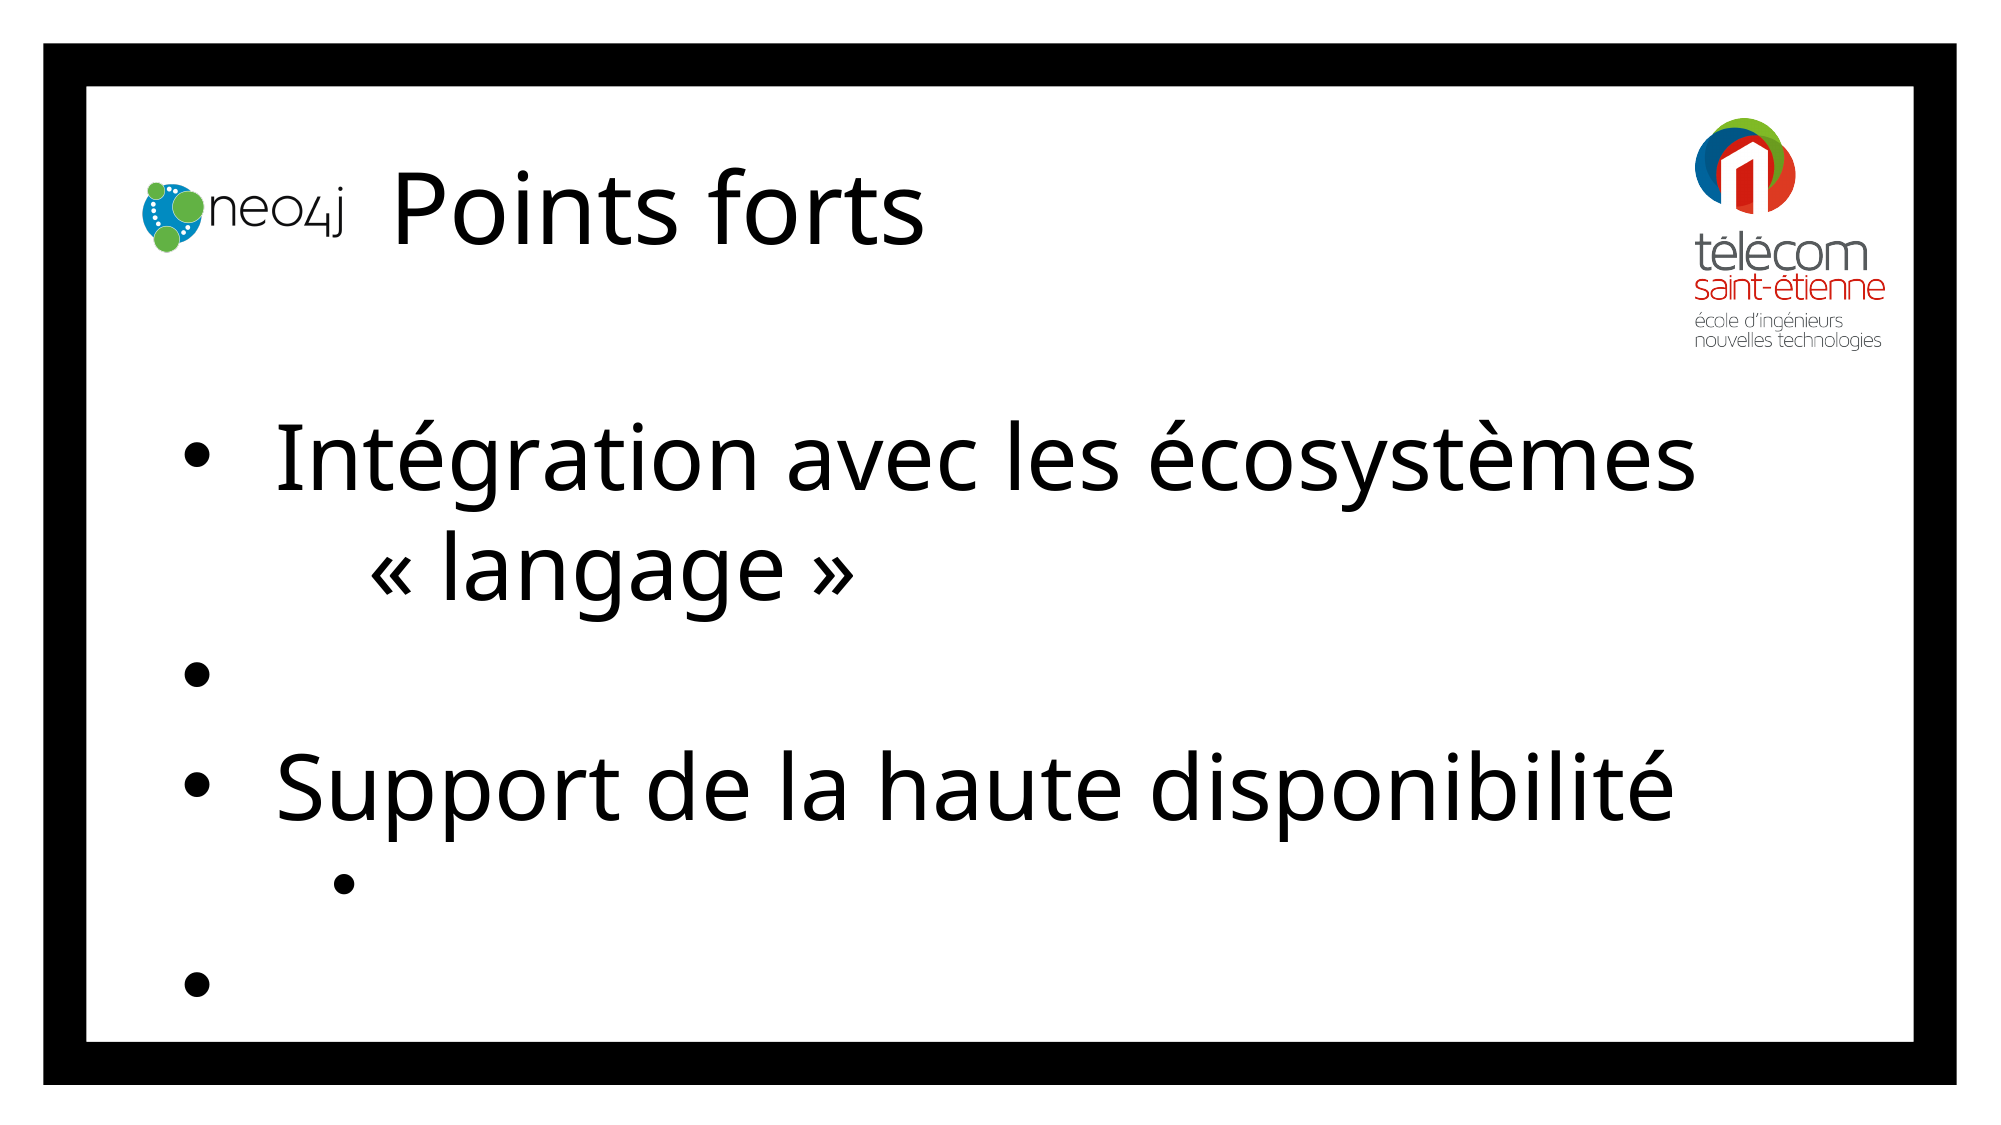

# Points forts
Intégration avec les écosystèmes « langage »
Support de la haute disponibilité